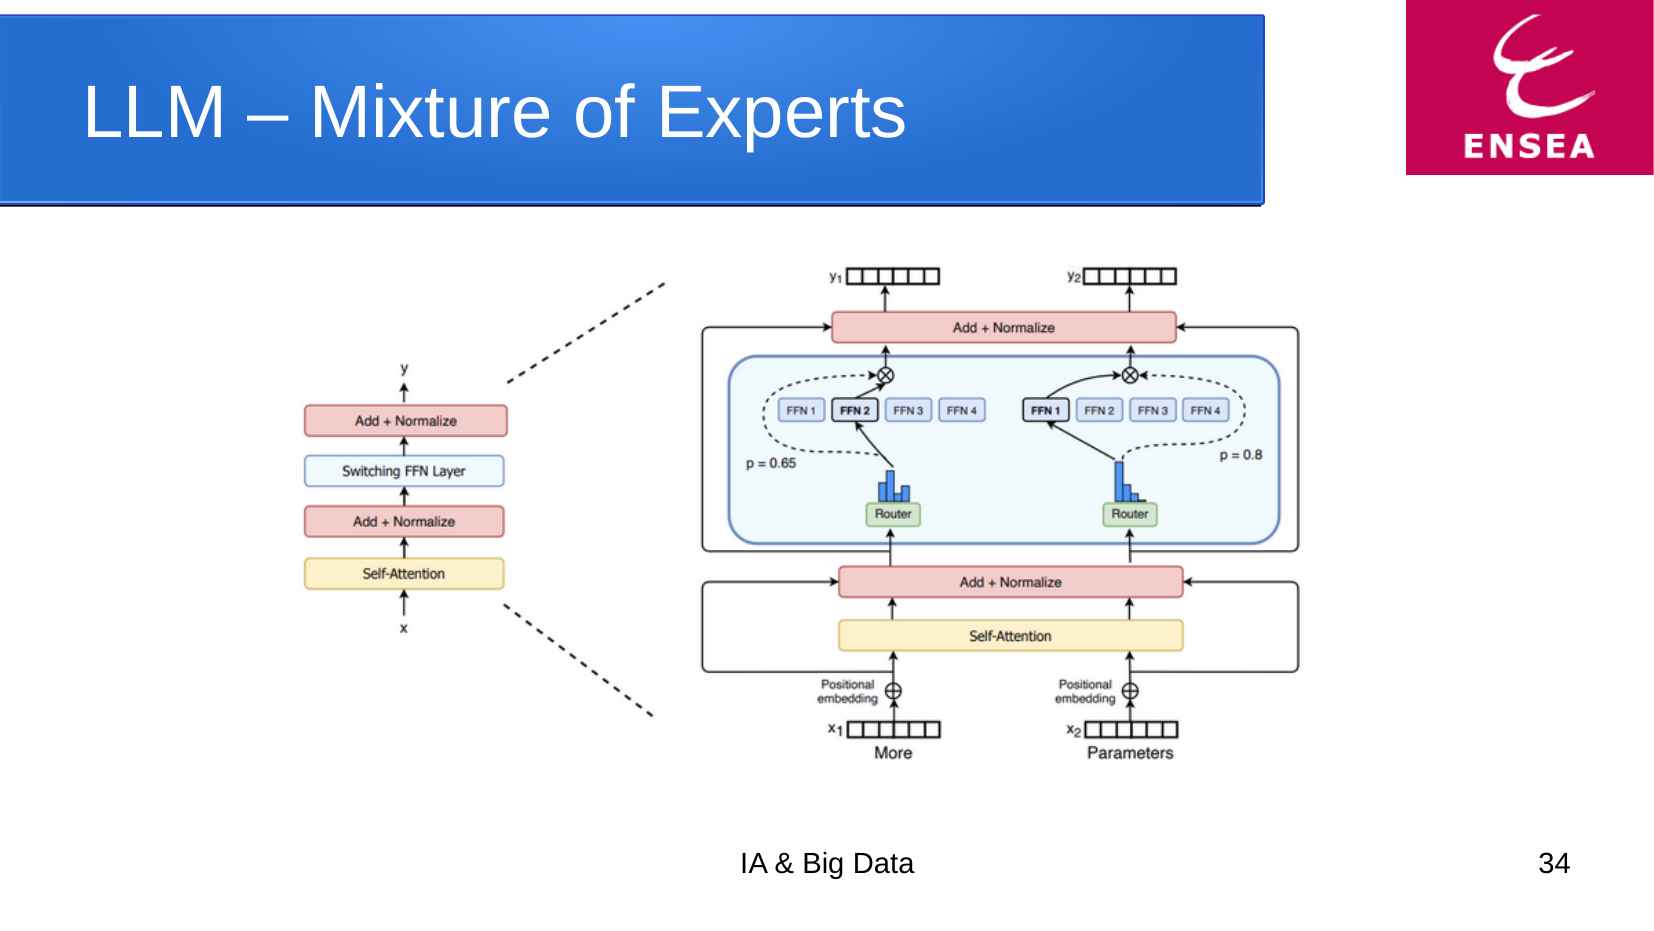

# LLM – Mixture of Experts
IA & Big Data
34